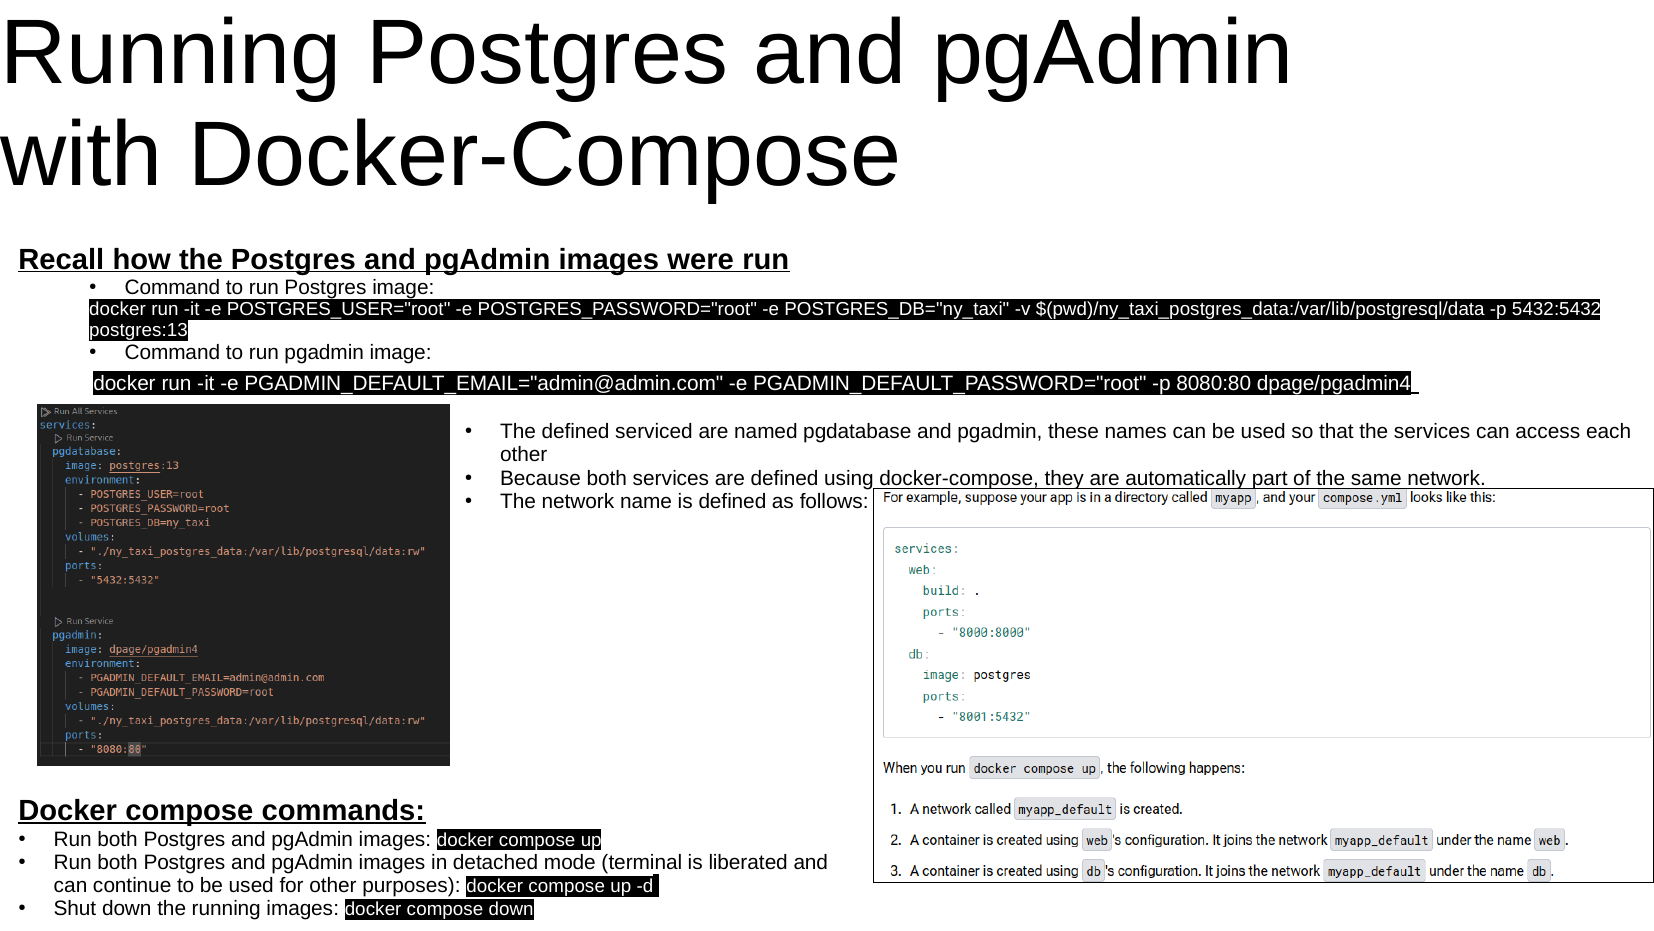

# Running Postgres and pgAdmin with Docker-Compose
Recall how the Postgres and pgAdmin images were run
Command to run Postgres image:
docker run -it -e POSTGRES_USER="root" -e POSTGRES_PASSWORD="root" -e POSTGRES_DB="ny_taxi" -v $(pwd)/ny_taxi_postgres_data:/var/lib/postgresql/data -p 5432:5432 postgres:13
Command to run pgadmin image:
	docker run -it -e PGADMIN_DEFAULT_EMAIL="admin@admin.com" -e PGADMIN_DEFAULT_PASSWORD="root" -p 8080:80 dpage/pgadmin4
The defined serviced are named pgdatabase and pgadmin, these names can be used so that the services can access each other
Because both services are defined using docker-compose, they are automatically part of the same network.
The network name is defined as follows:
Docker compose commands:
Run both Postgres and pgAdmin images: docker compose up
Run both Postgres and pgAdmin images in detached mode (terminal is liberated and can continue to be used for other purposes): docker compose up -d
Shut down the running images: docker compose down